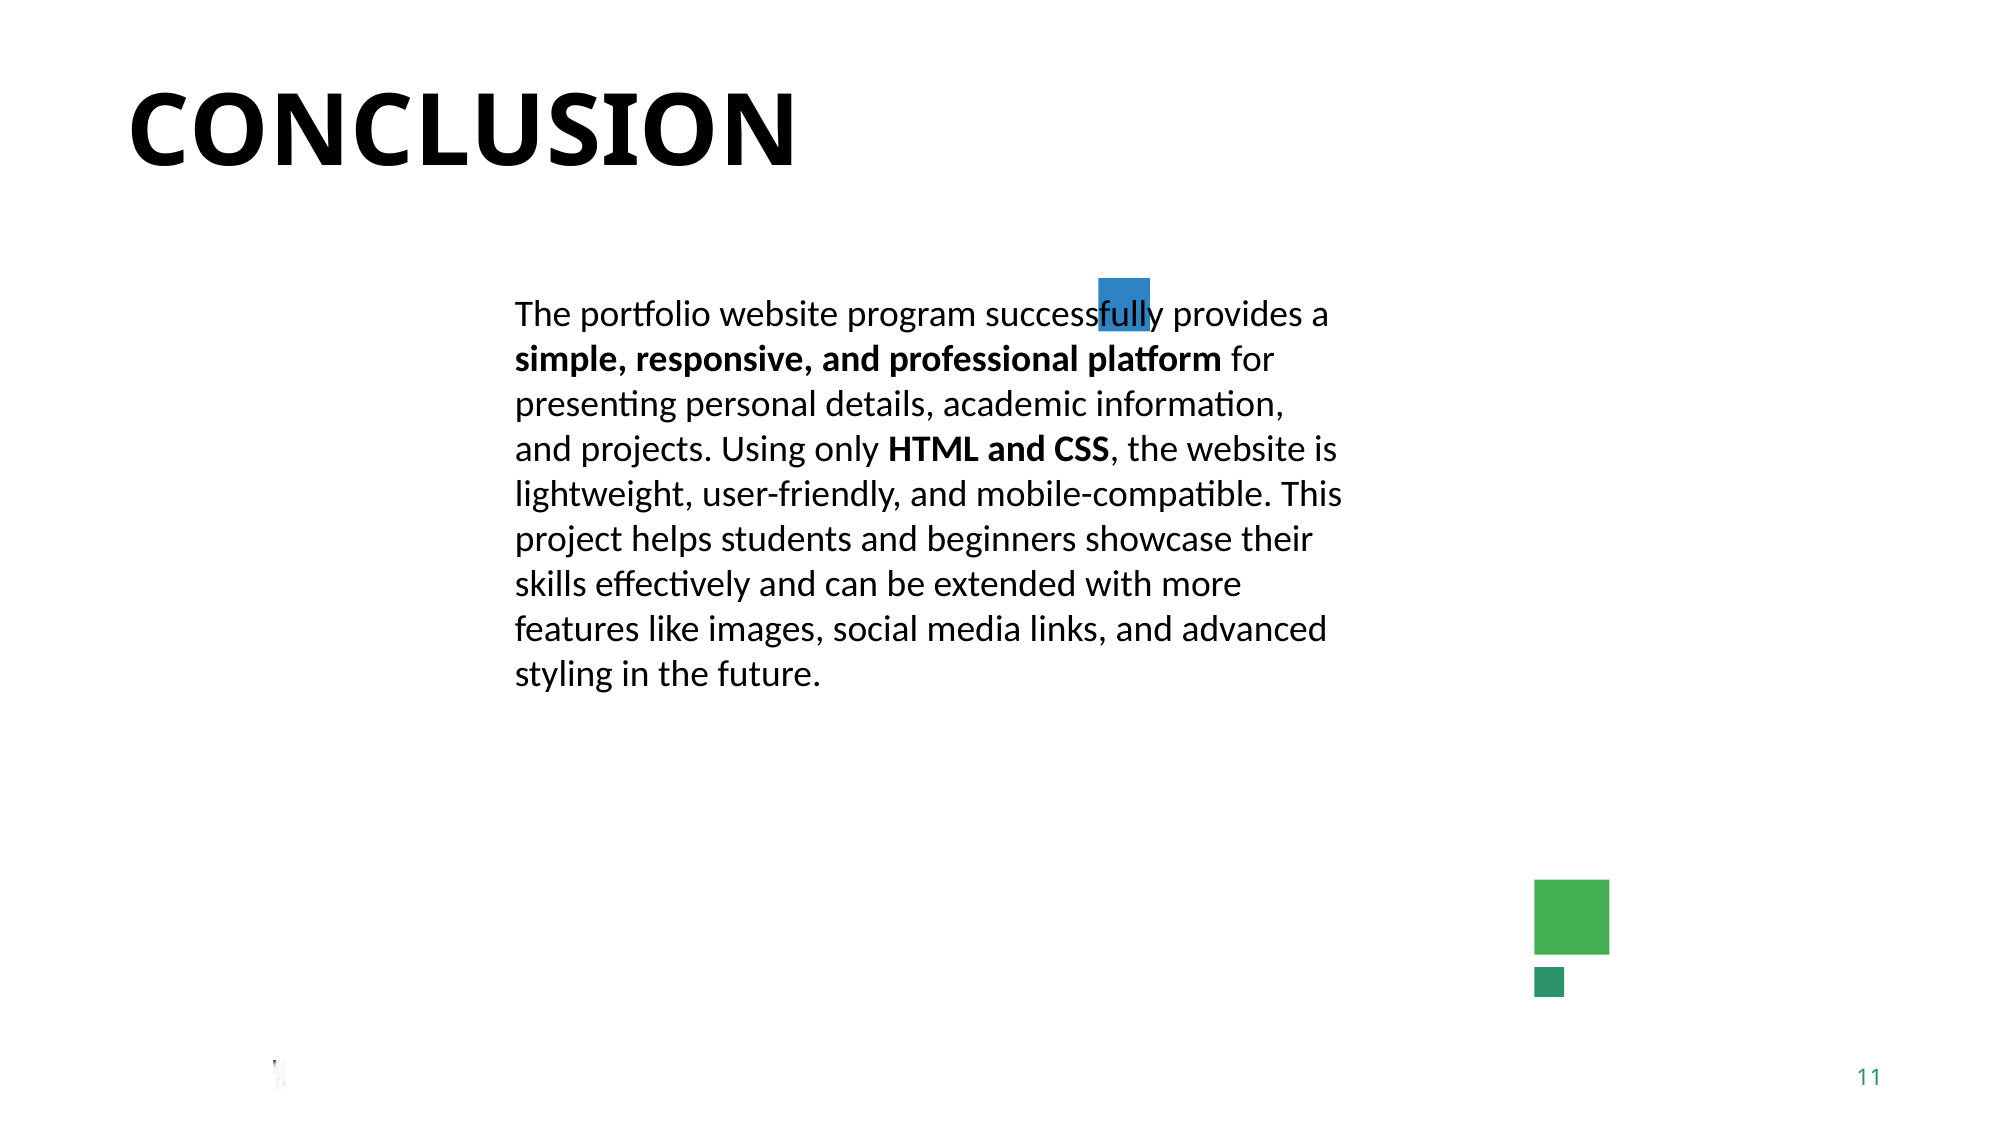

# CONCLUSION
The portfolio website program successfully provides a simple, responsive, and professional platform for presenting personal details, academic information, and projects. Using only HTML and CSS, the website is lightweight, user-friendly, and mobile-compatible. This project helps students and beginners showcase their skills effectively and can be extended with more features like images, social media links, and advanced styling in the future.